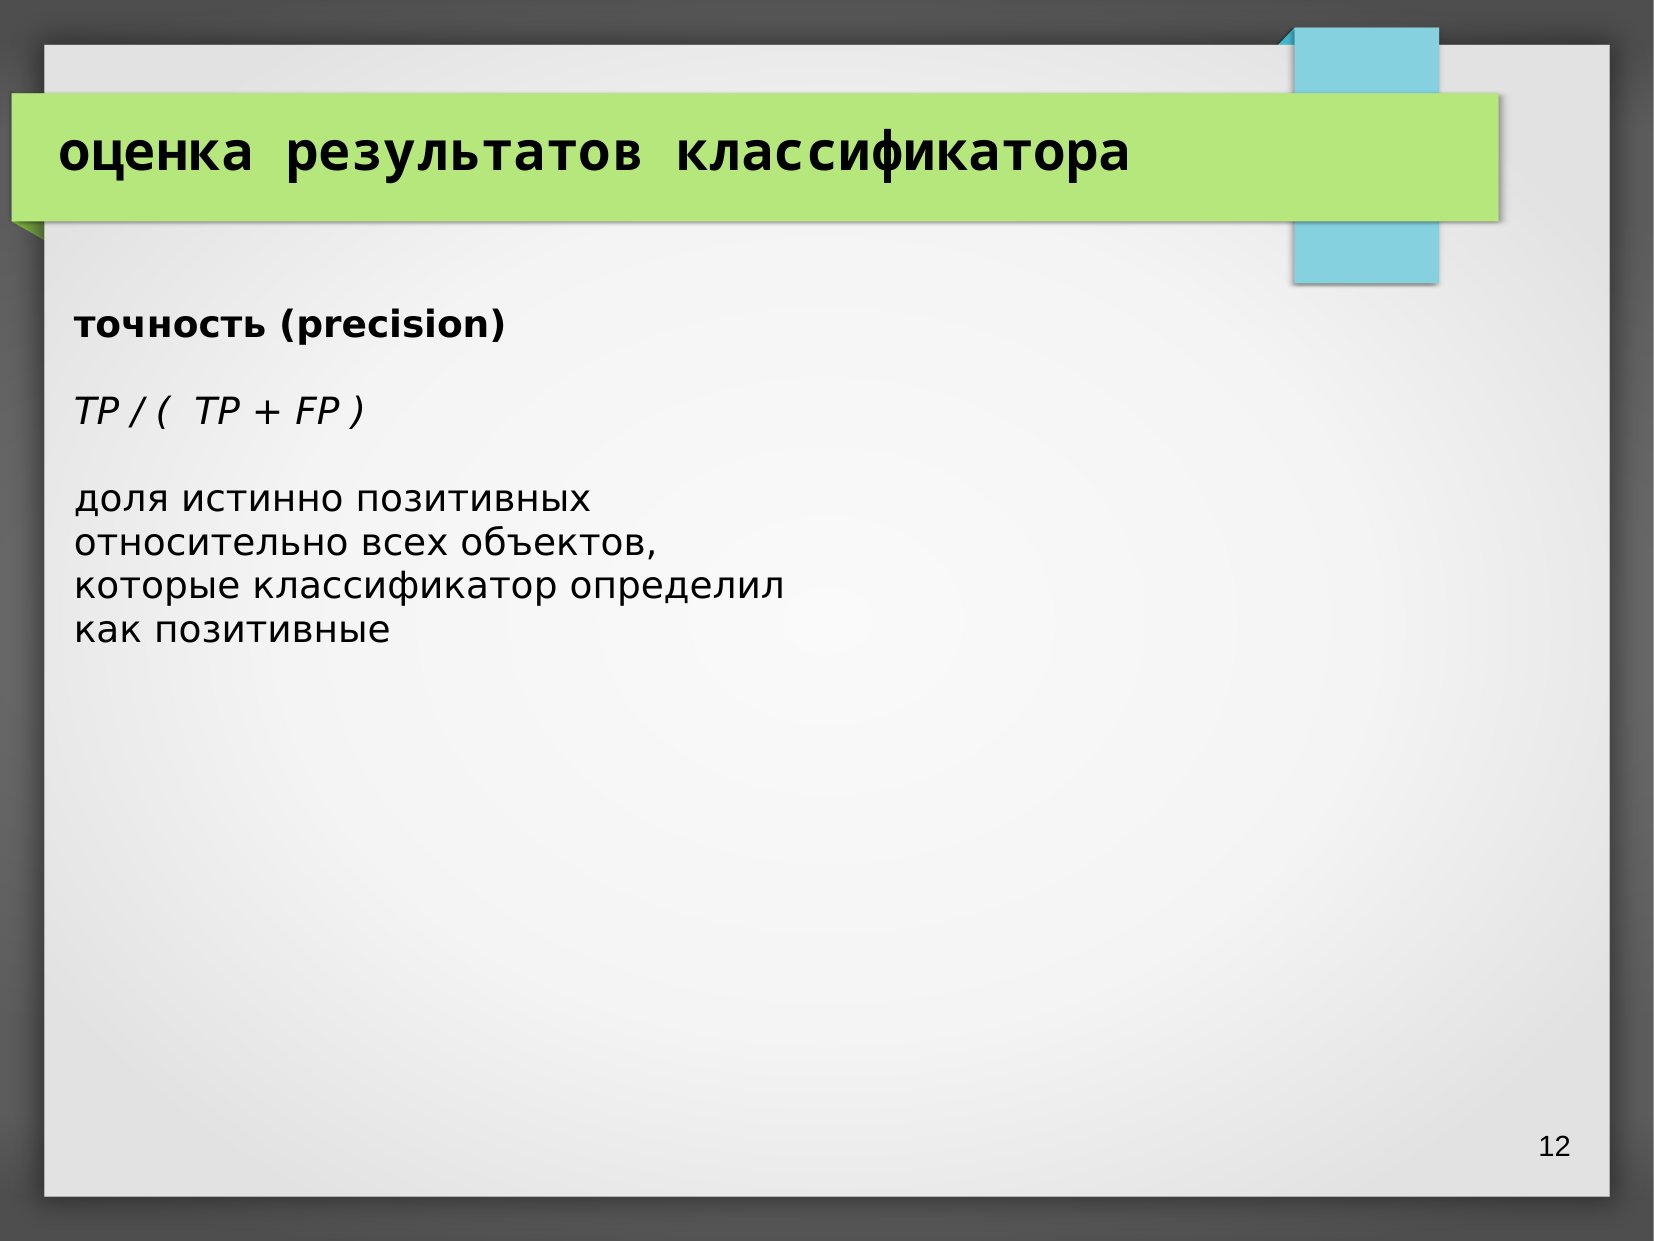

# оценка результатов классификатора
точность (precision)
TP / ( TP + FP )
доля истинно позитивных
относительно всех объектов, которые классификатор определил как позитивные
12